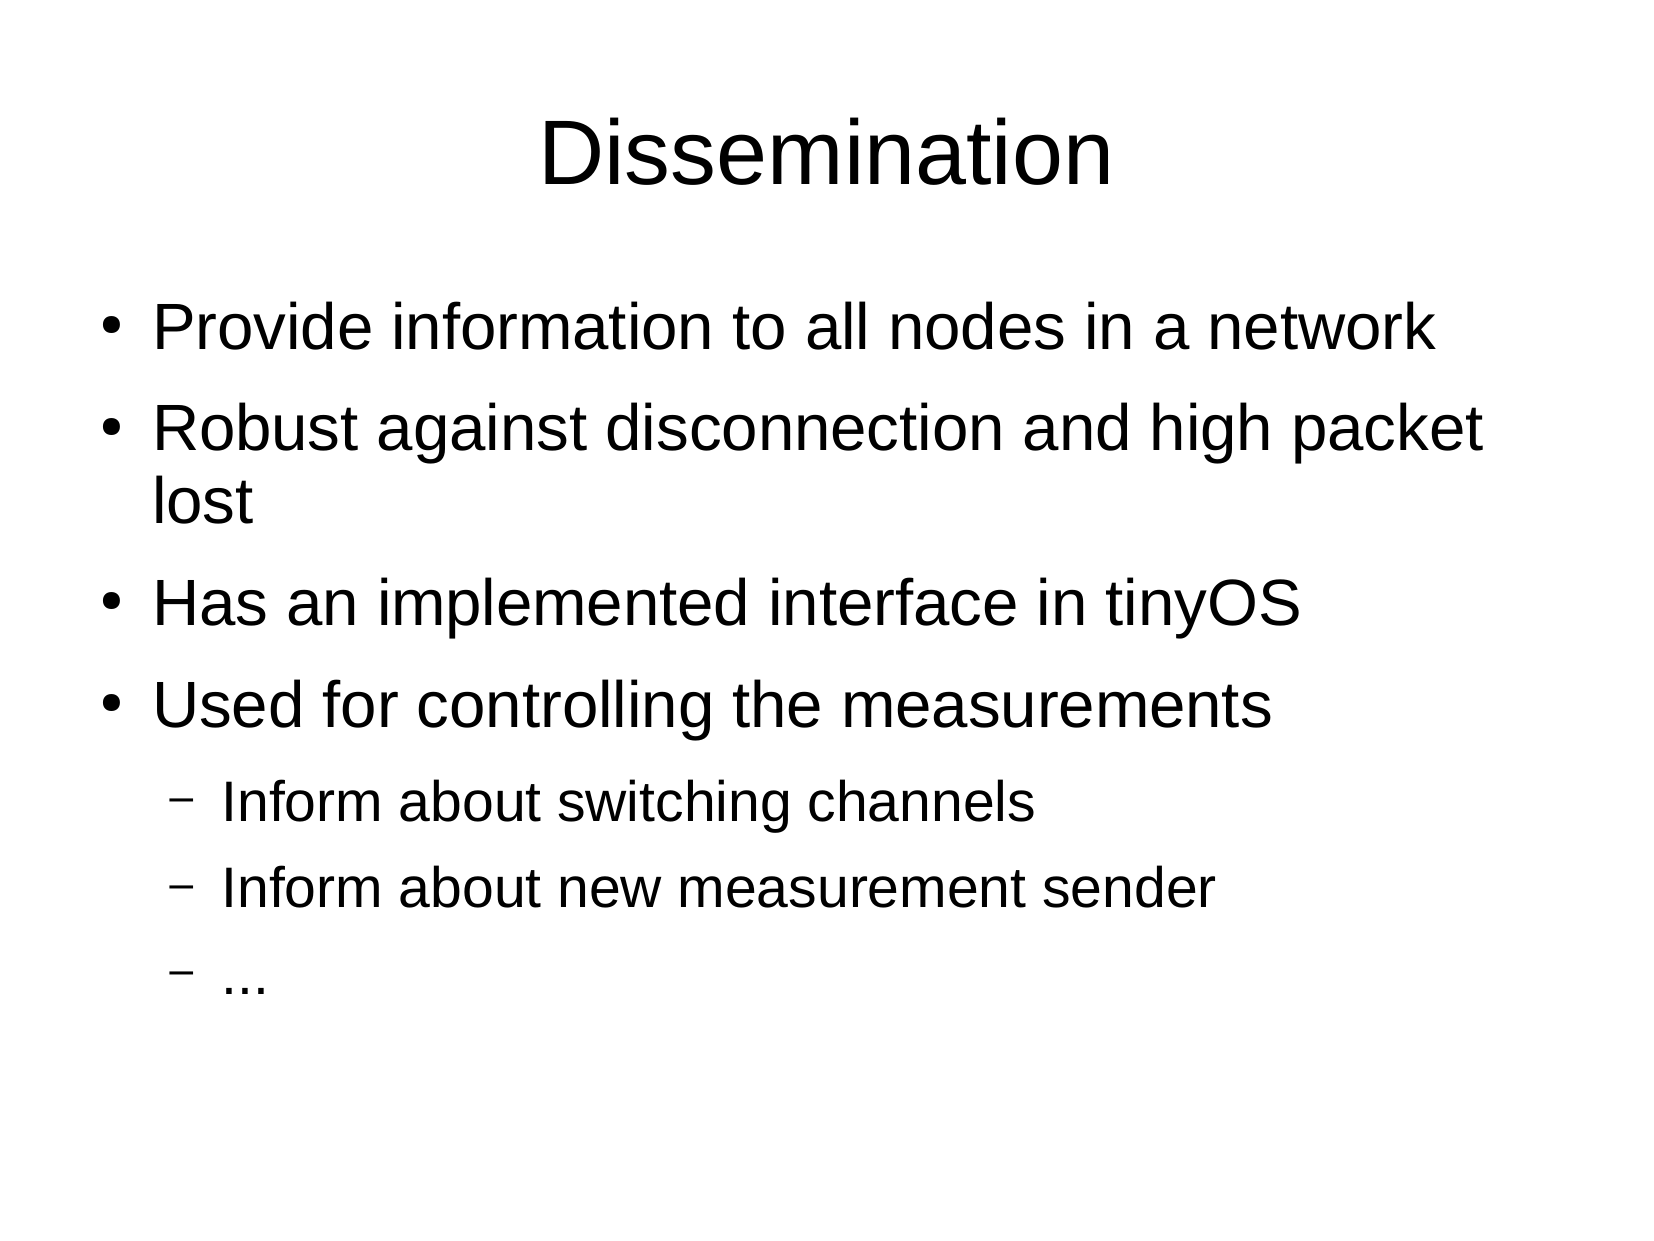

# Dissemination
Provide information to all nodes in a network
Robust against disconnection and high packet lost
Has an implemented interface in tinyOS
Used for controlling the measurements
Inform about switching channels
Inform about new measurement sender
...